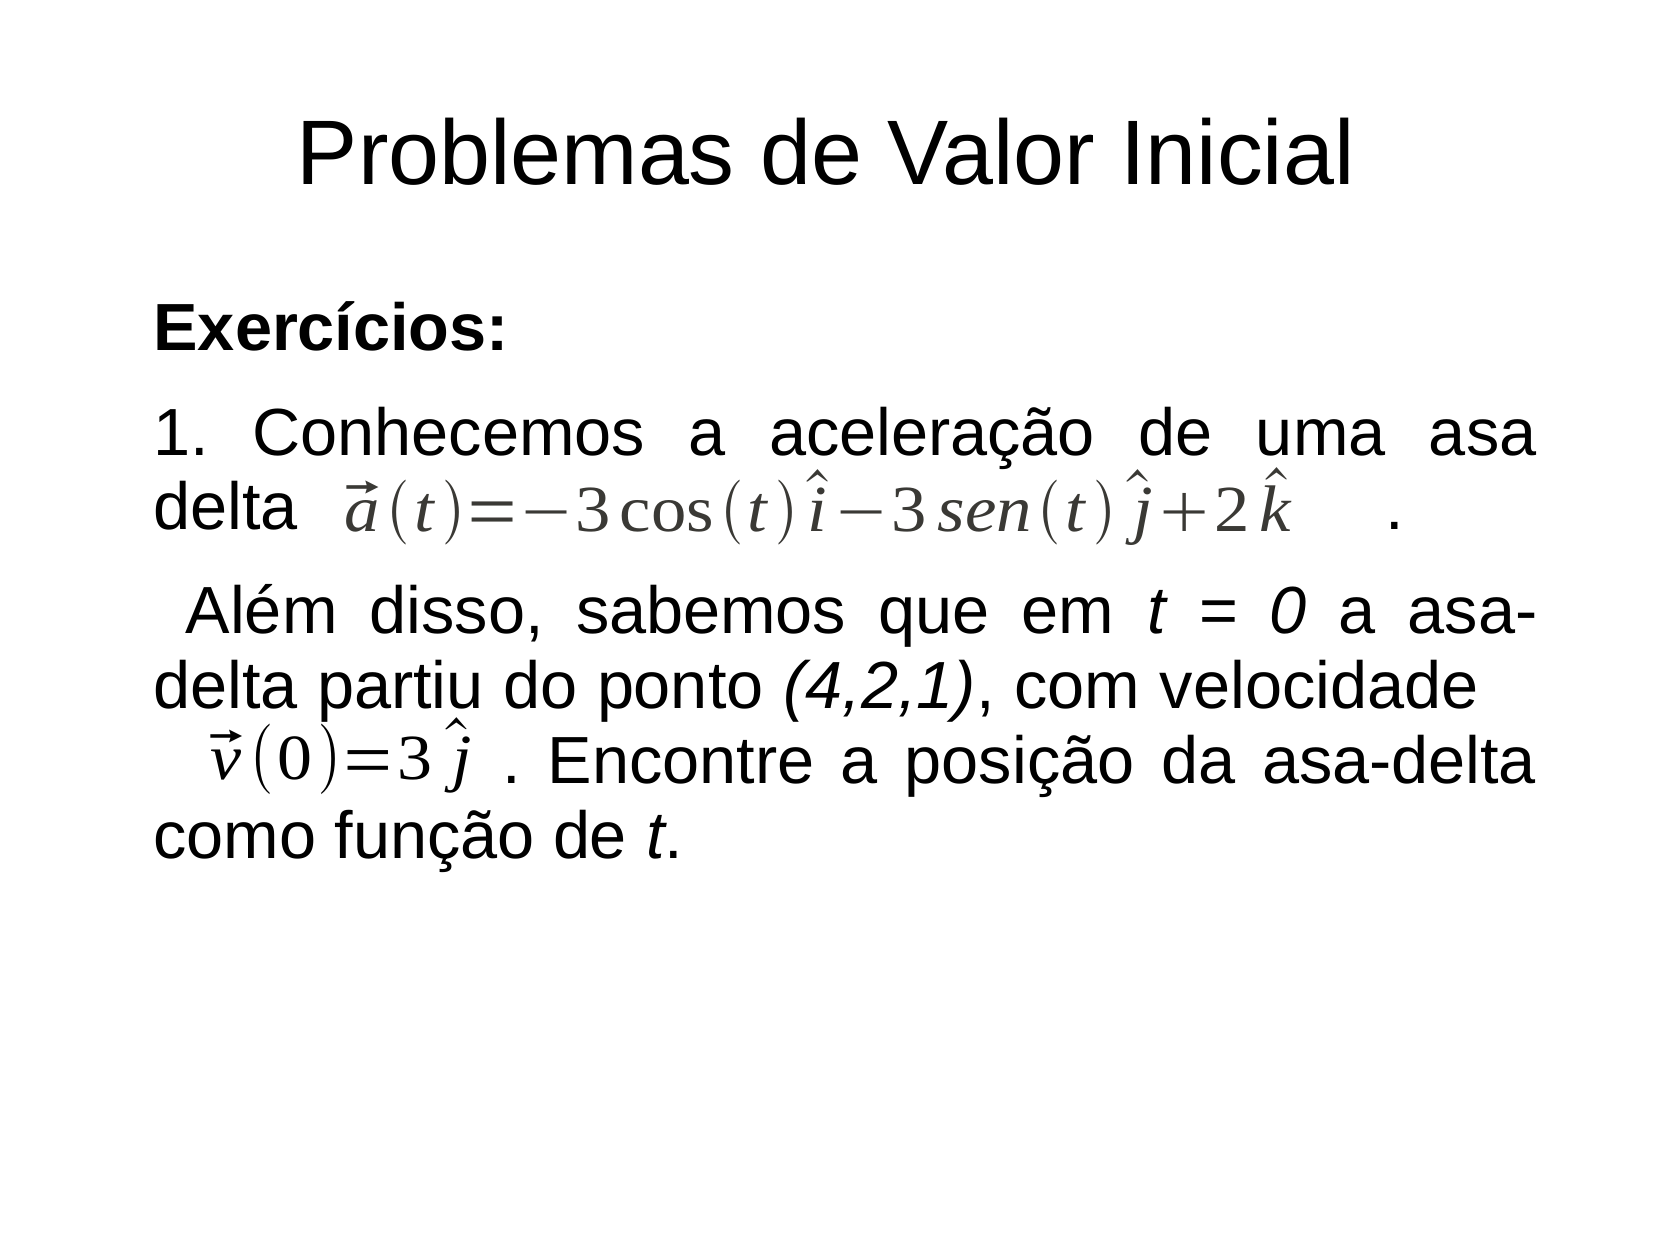

# Problemas de Valor Inicial
Exercícios:
1. Conhecemos a aceleração de uma asa delta .
 Além disso, sabemos que em t = 0 a asa-delta partiu do ponto (4,2,1), com velocidade . Encontre a posição da asa-delta como função de t.